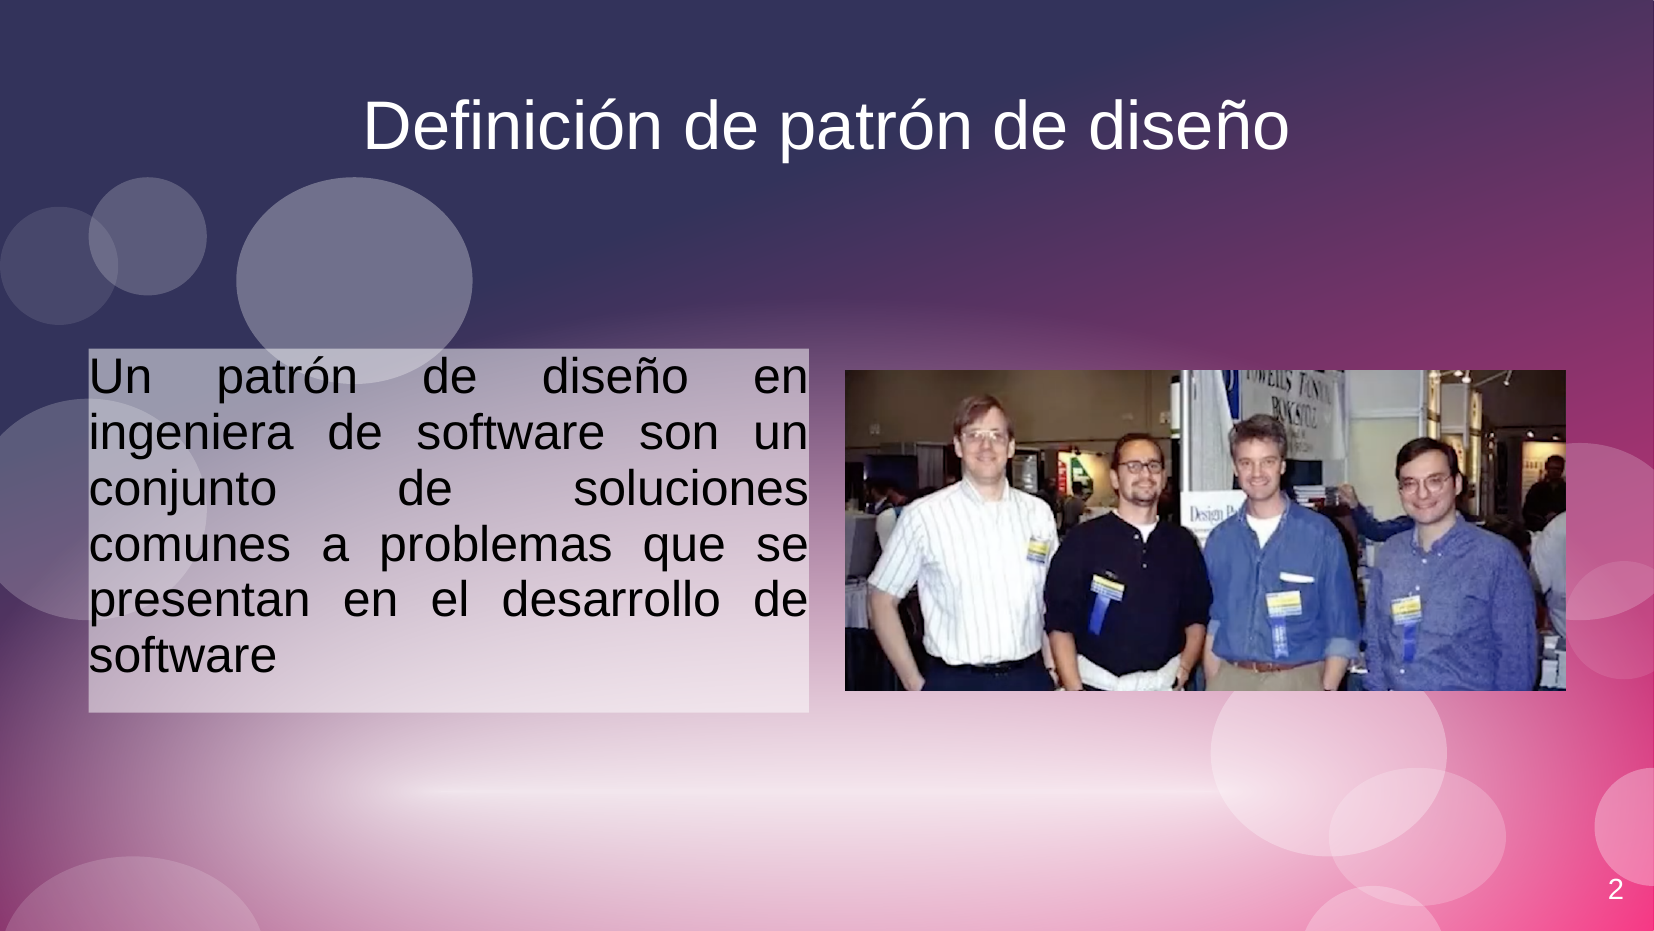

# Definición de patrón de diseño
Un patrón de diseño en ingeniera de software son un conjunto de soluciones comunes a problemas que se presentan en el desarrollo de software